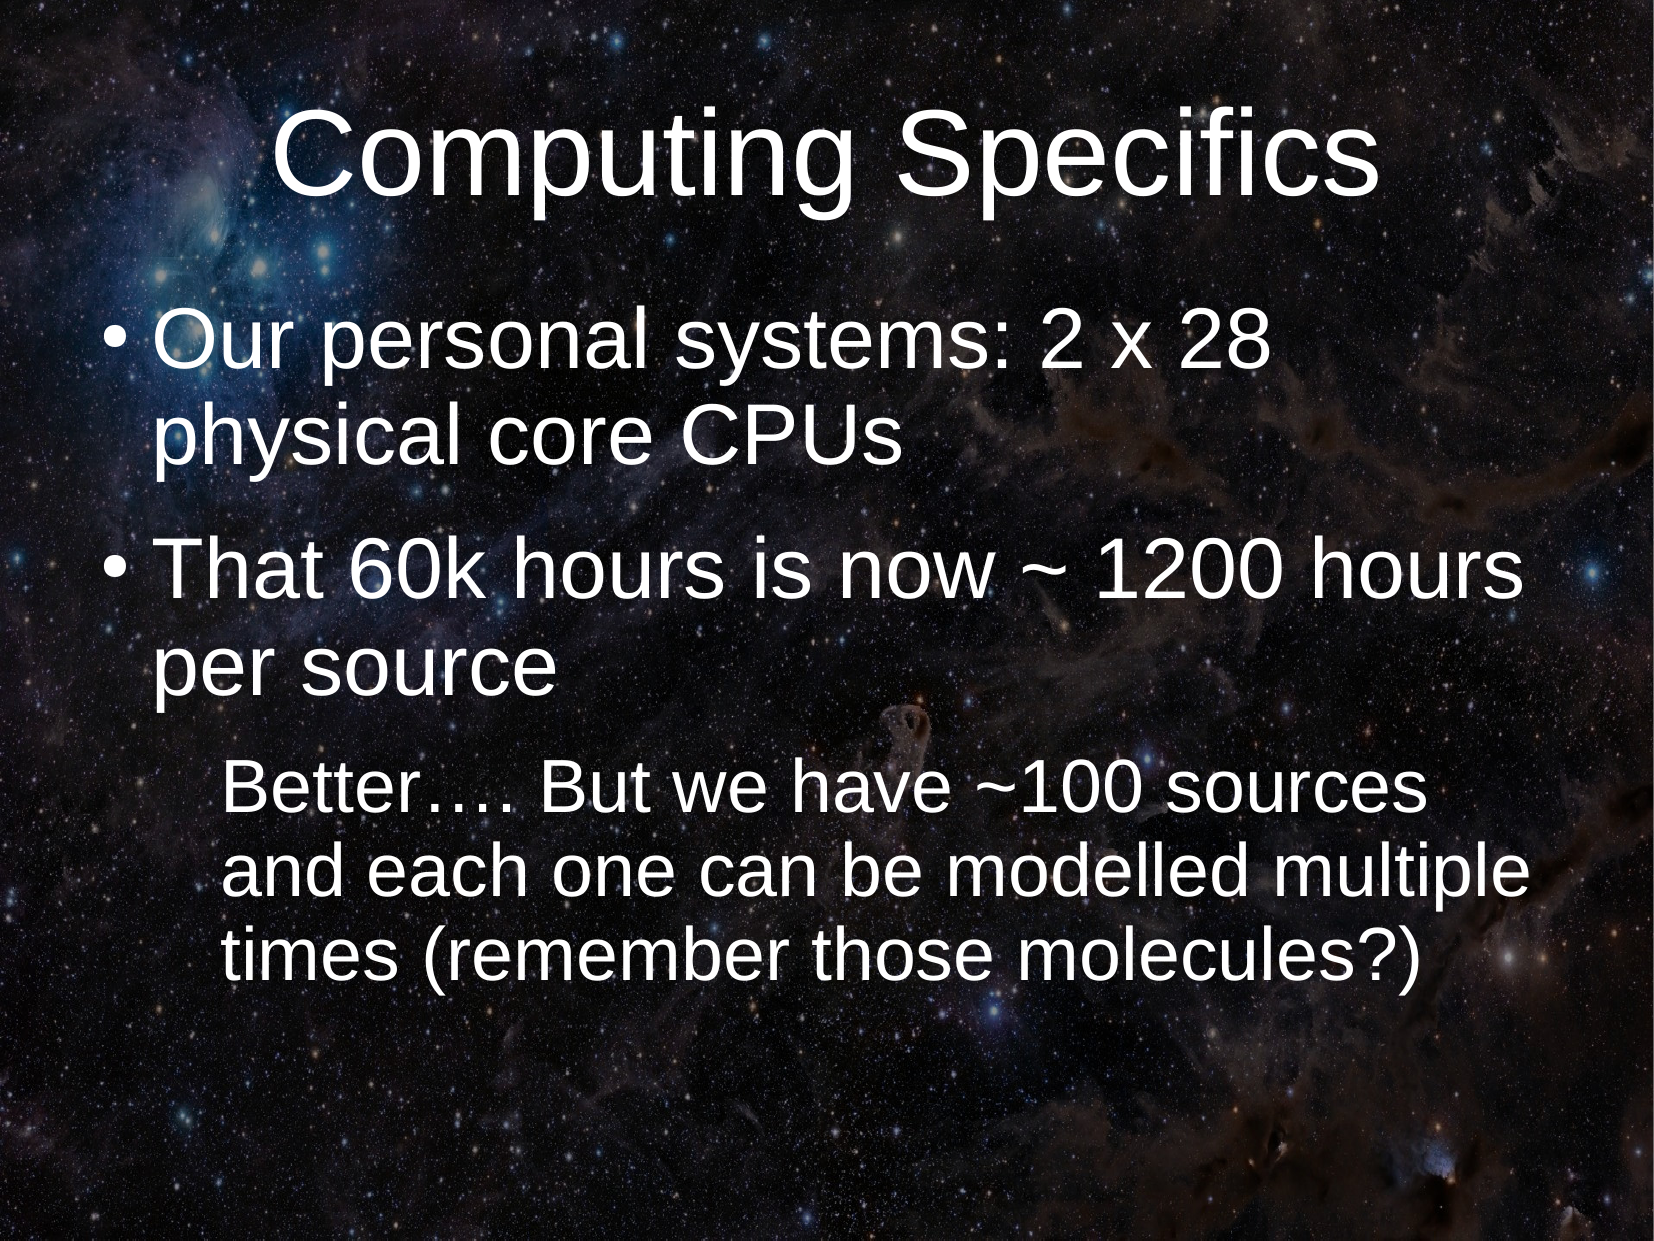

# Computing Specifics
Our personal systems: 2 x 28 physical core CPUs
That 60k hours is now ~ 1200 hours per source
Better…. But we have ~100 sources and each one can be modelled multiple times (remember those molecules?)